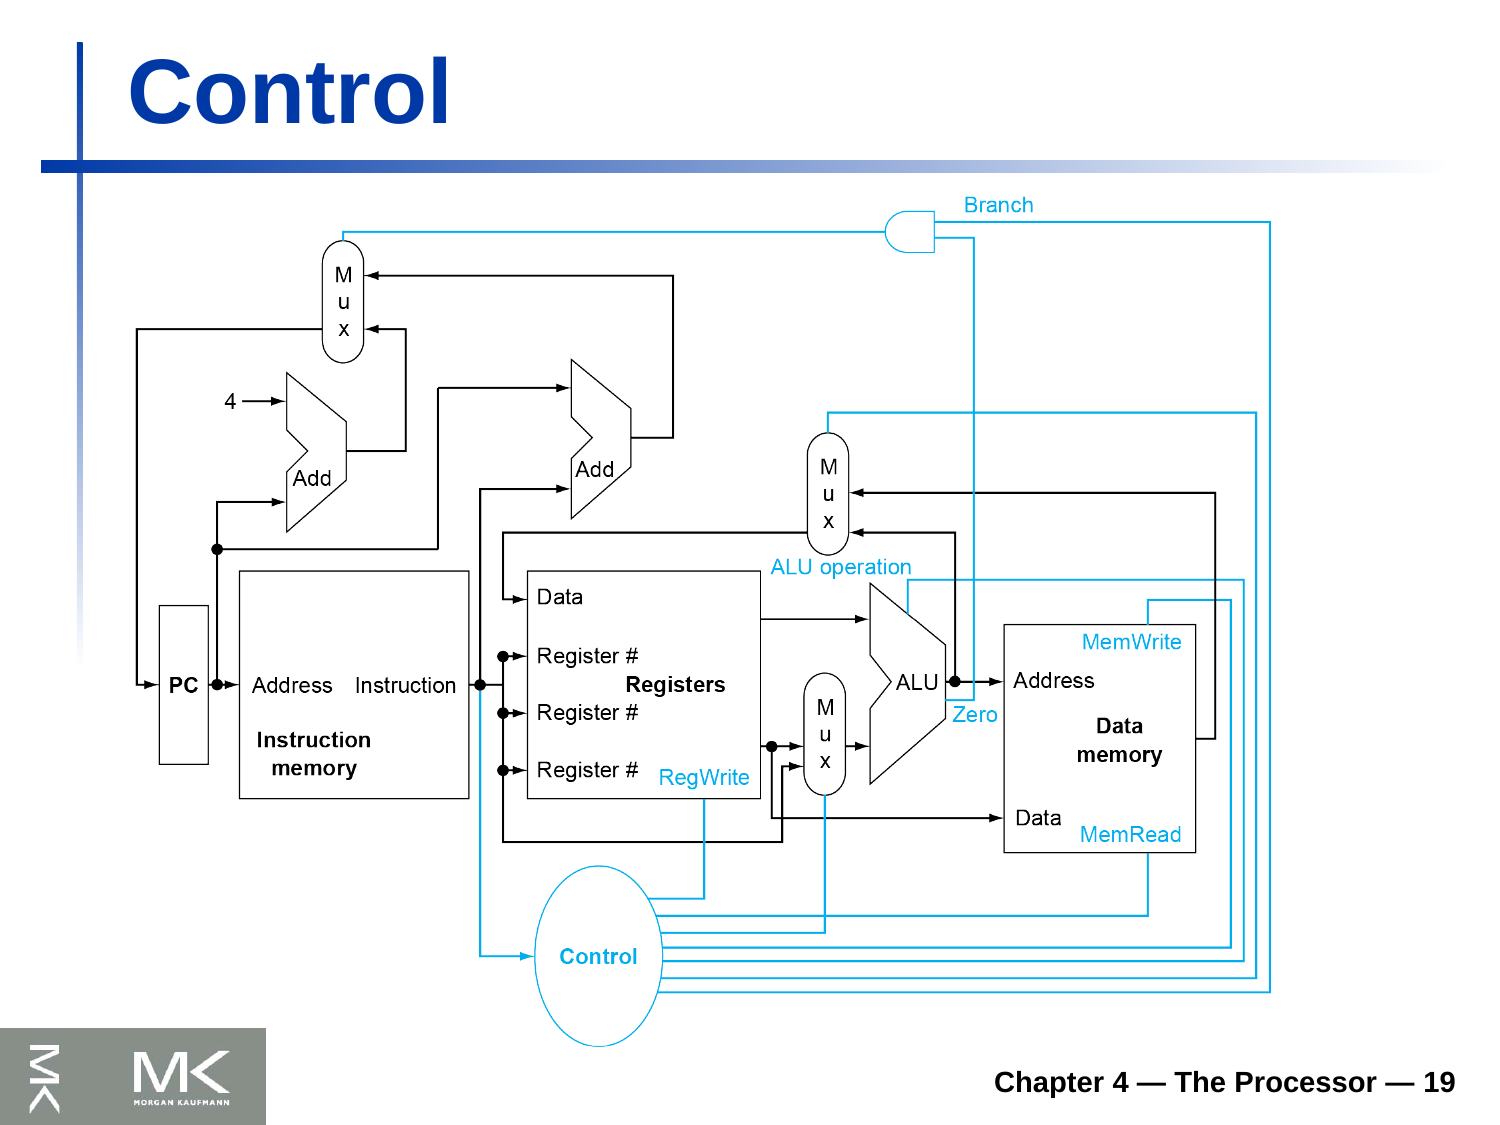

# Control
Chapter 4 — The Processor —